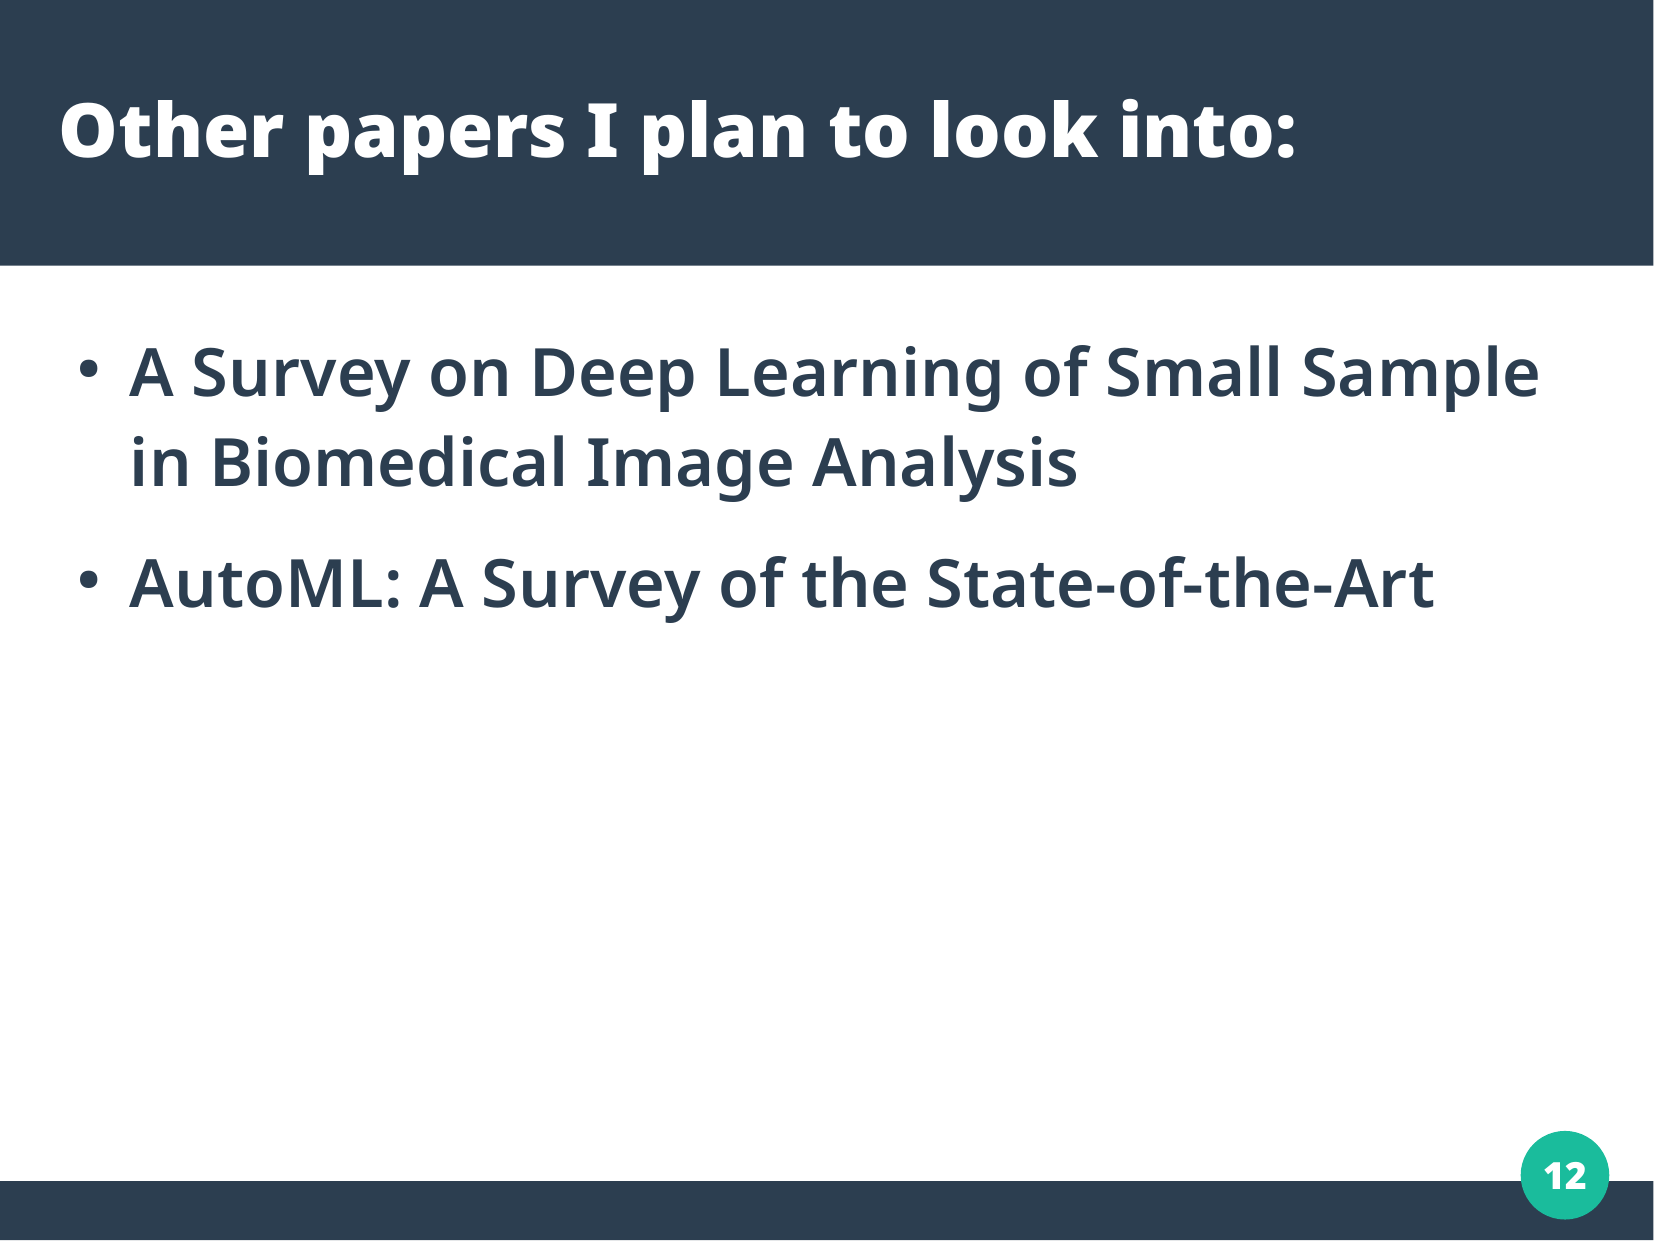

# Other papers I plan to look into:
A Survey on Deep Learning of Small Sample in Biomedical Image Analysis
AutoML: A Survey of the State-of-the-Art
12